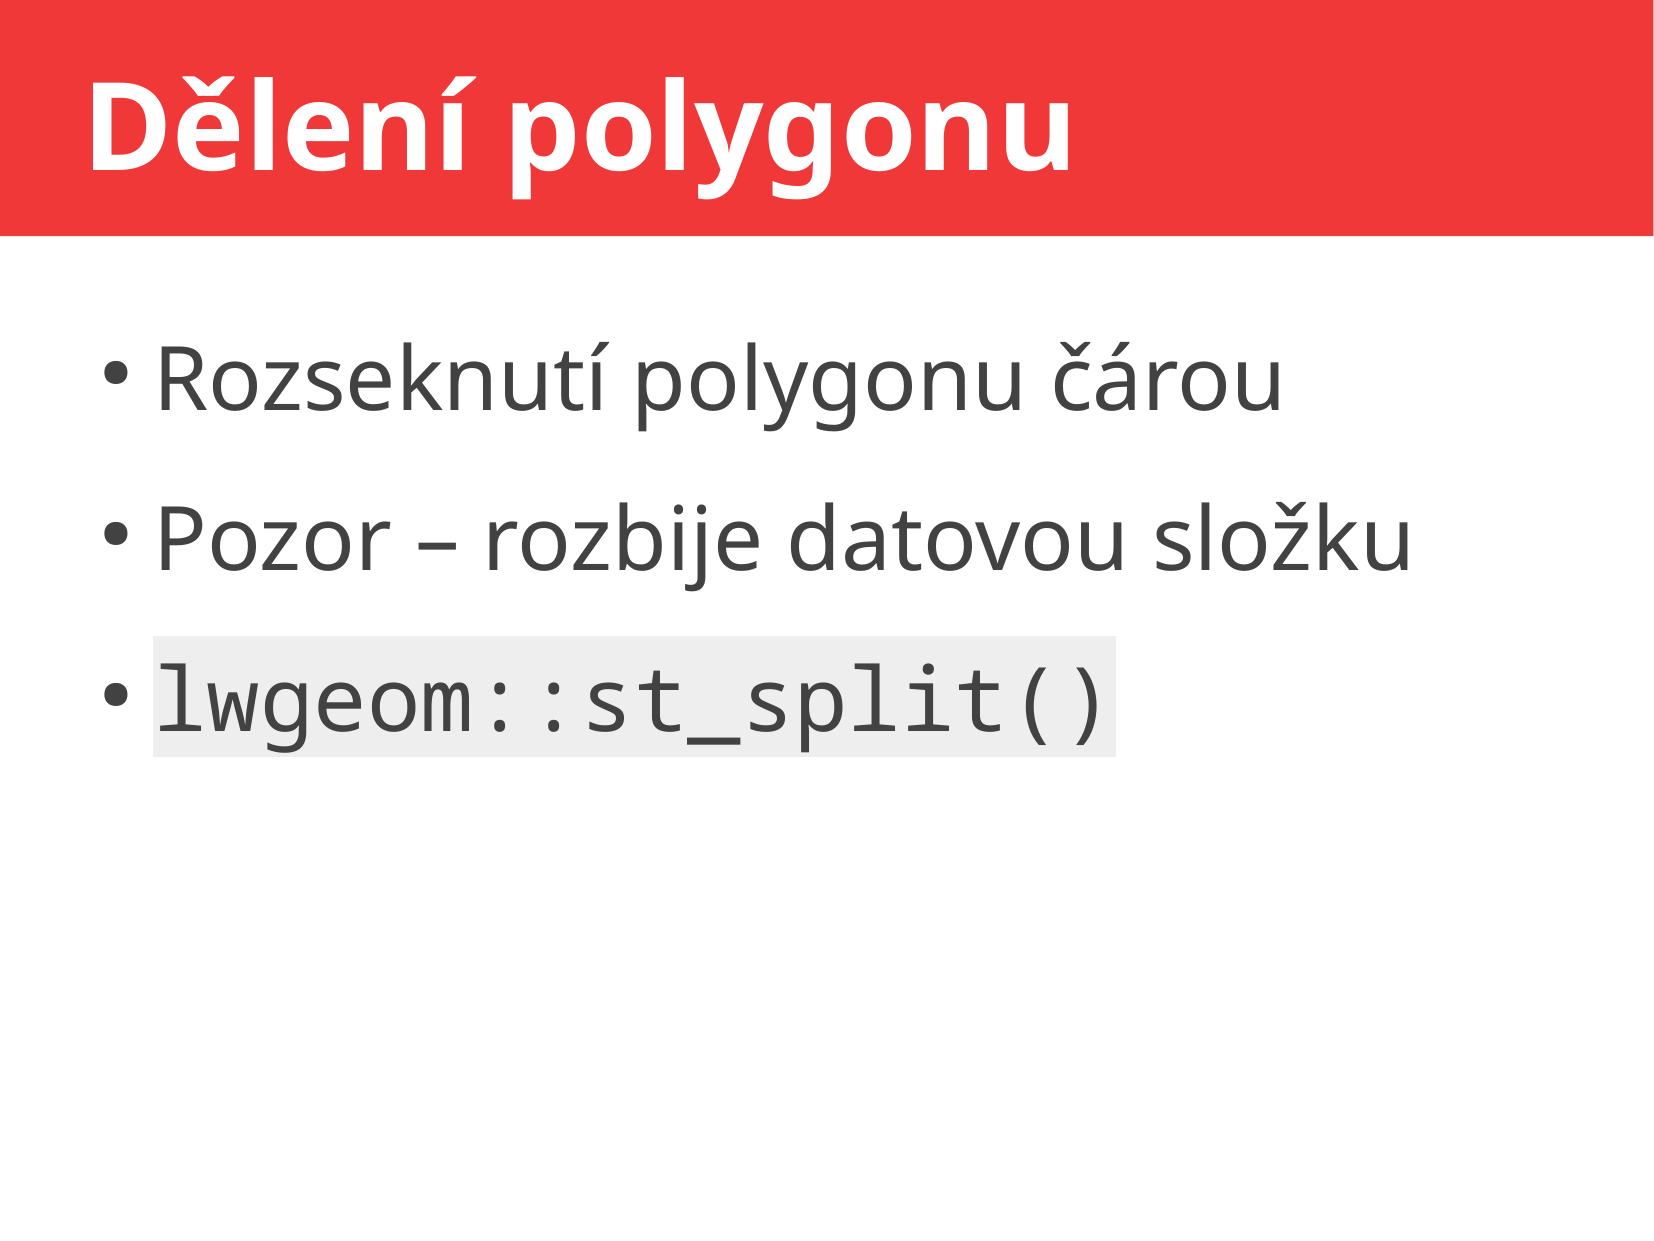

# Dělení polygonu
Rozseknutí polygonu čárou
Pozor – rozbije datovou složku
lwgeom::st_split()